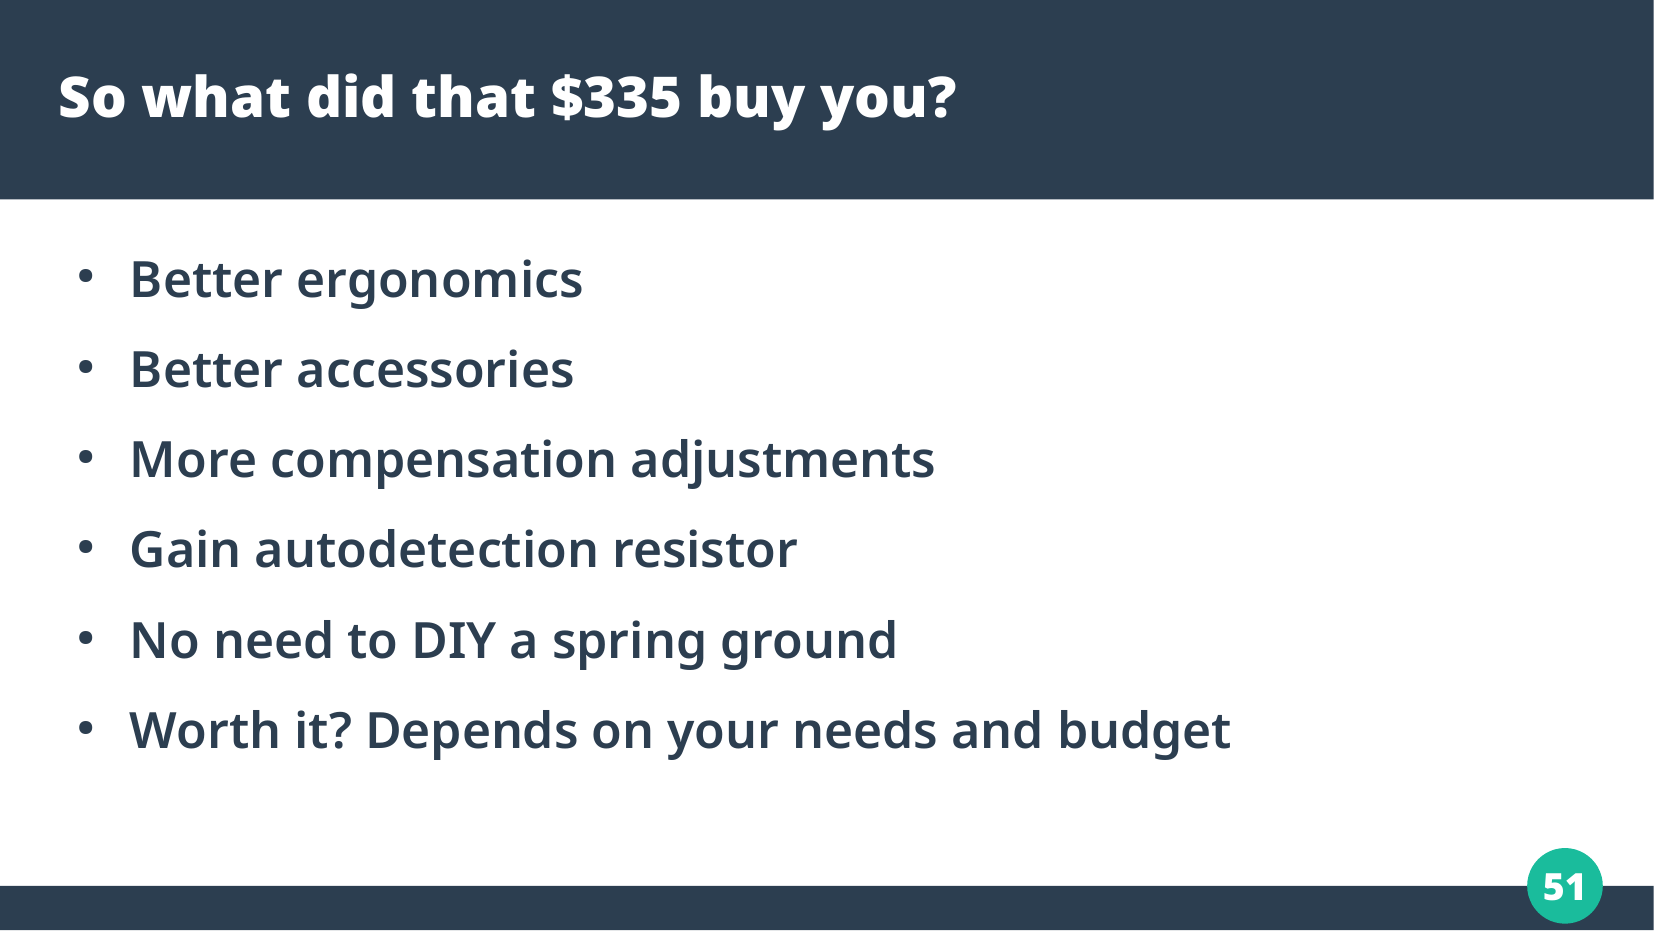

# So what did that $335 buy you?
Better ergonomics
Better accessories
More compensation adjustments
Gain autodetection resistor
No need to DIY a spring ground
Worth it? Depends on your needs and budget